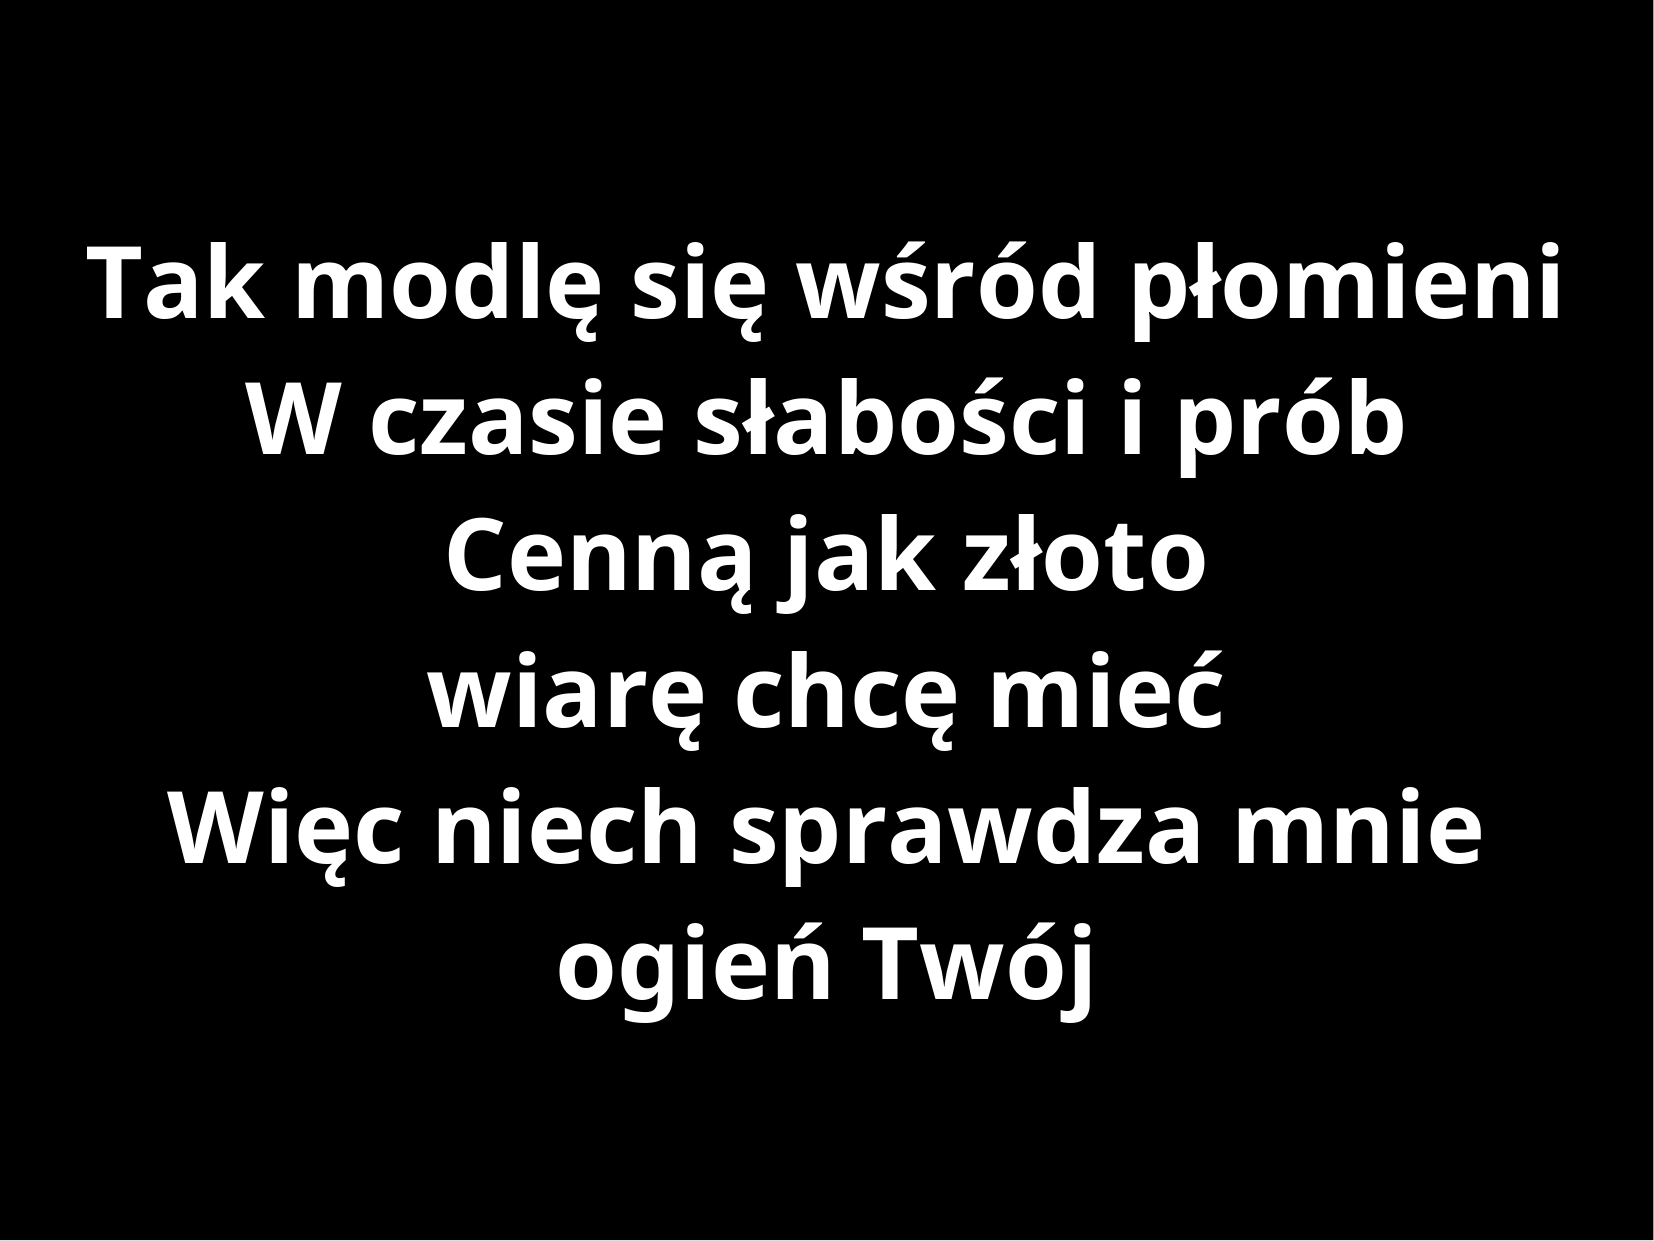

# Tak modlę się wśród płomieni W czasie słabości i prób Cenną jak złoto wiarę chcę mieć Więc niech sprawdza mnie ogień Twój